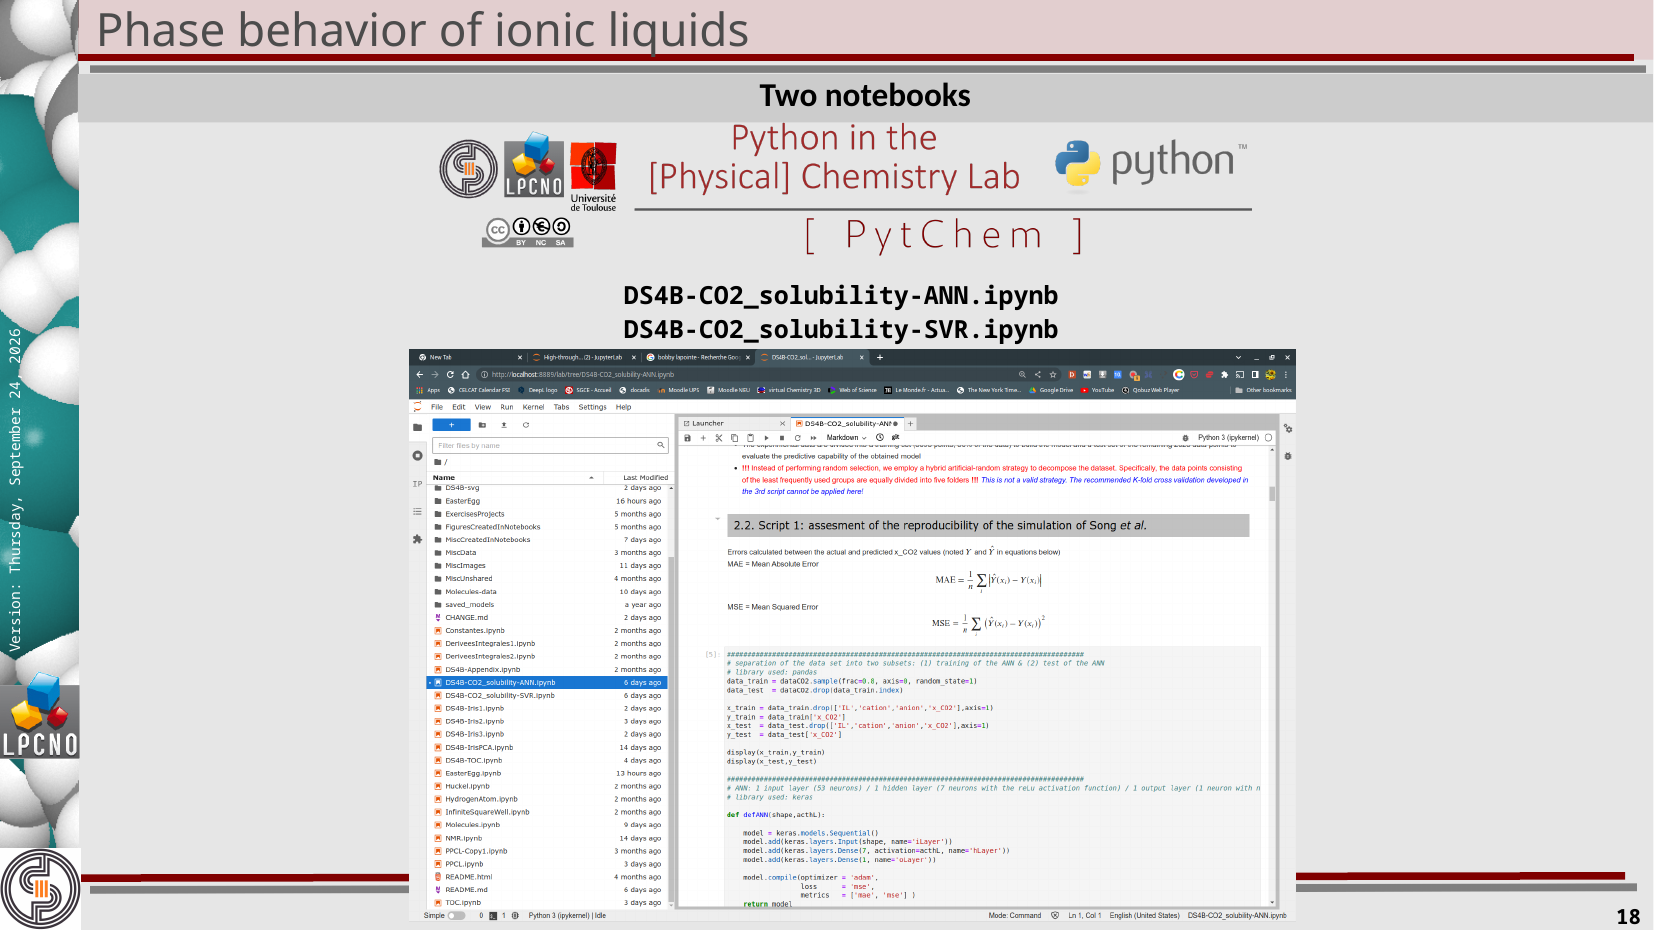

# Phase behavior of ionic liquids
Two notebooks
DS4B-CO2_solubility-ANN.ipynb
DS4B-CO2_solubility-SVR.ipynb